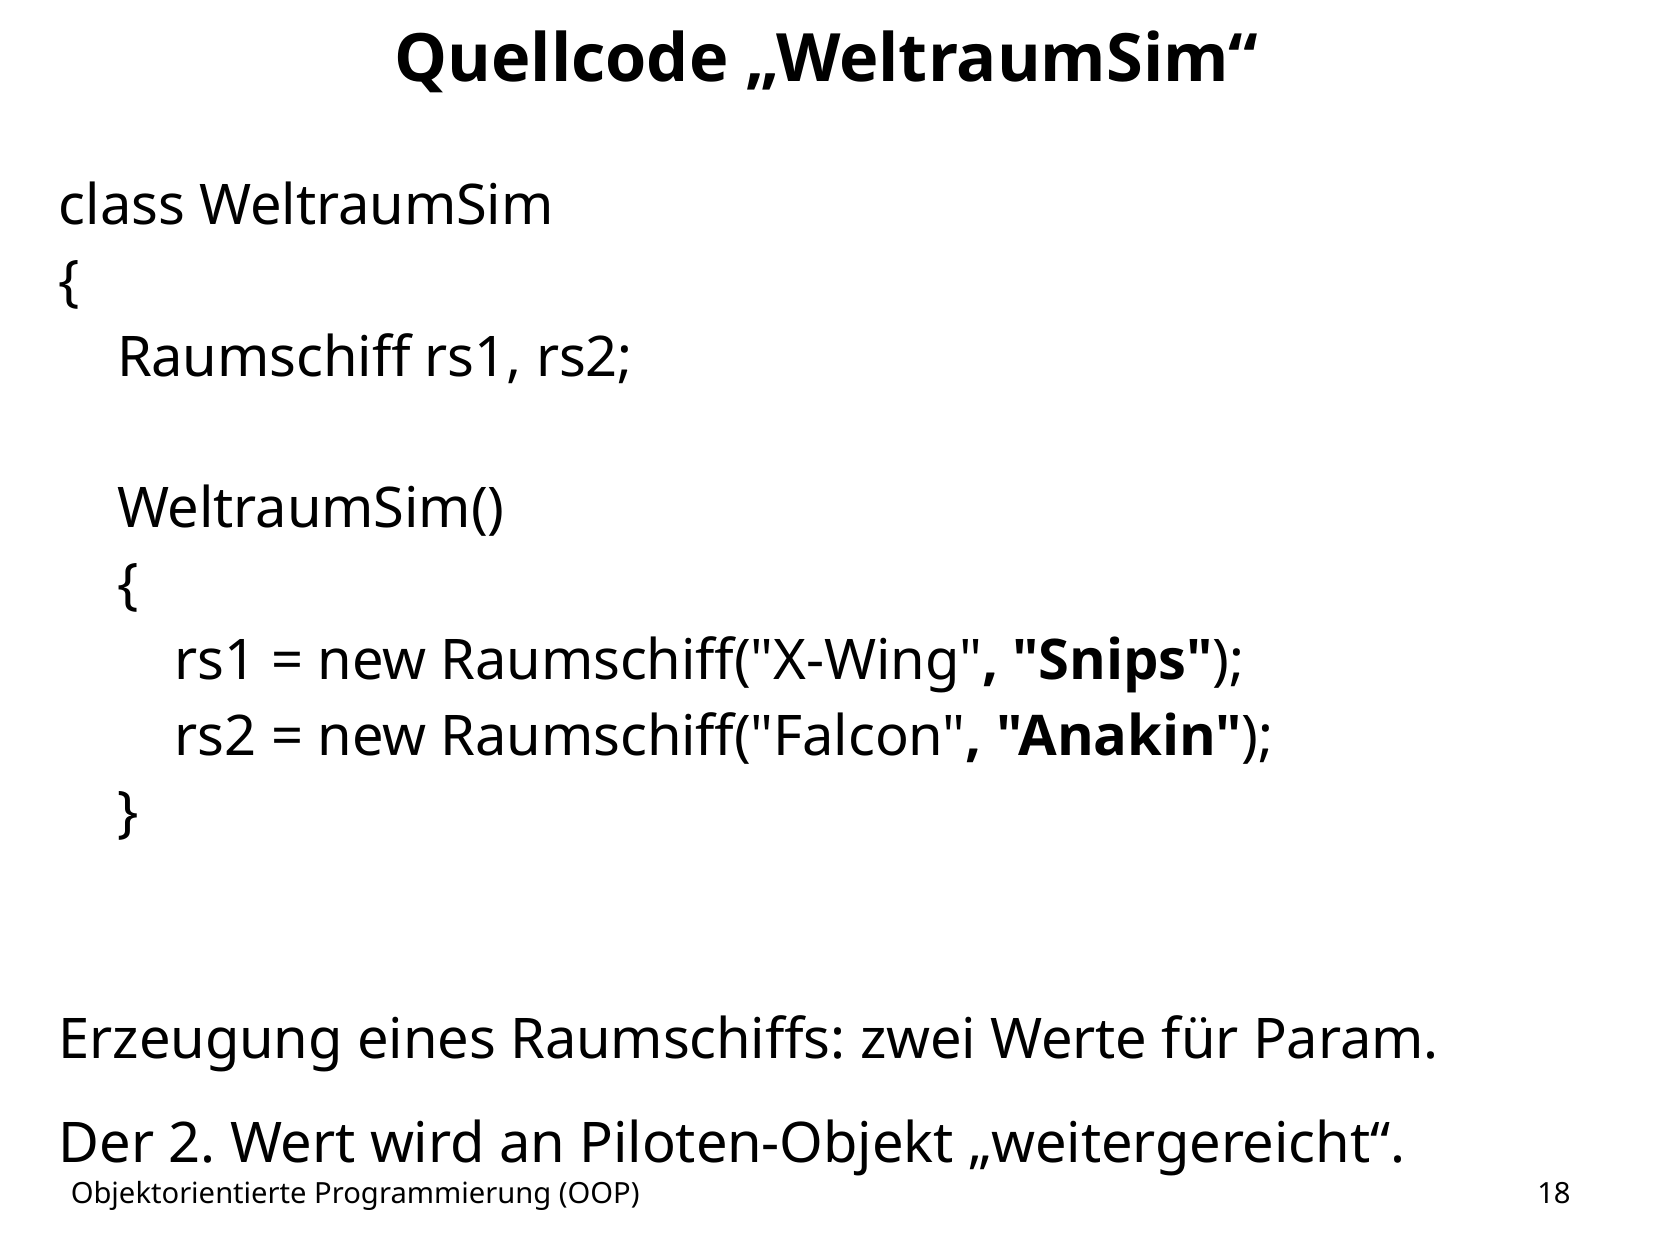

# Quellcode „WeltraumSim“
class WeltraumSim
{
 Raumschiff rs1, rs2;
 WeltraumSim()
 {
 rs1 = new Raumschiff("X-Wing", "Snips");
 rs2 = new Raumschiff("Falcon", "Anakin");
 }
Erzeugung eines Raumschiffs: zwei Werte für Param.
Der 2. Wert wird an Piloten-Objekt „weitergereicht“.
Objektorientierte Programmierung (OOP)
18